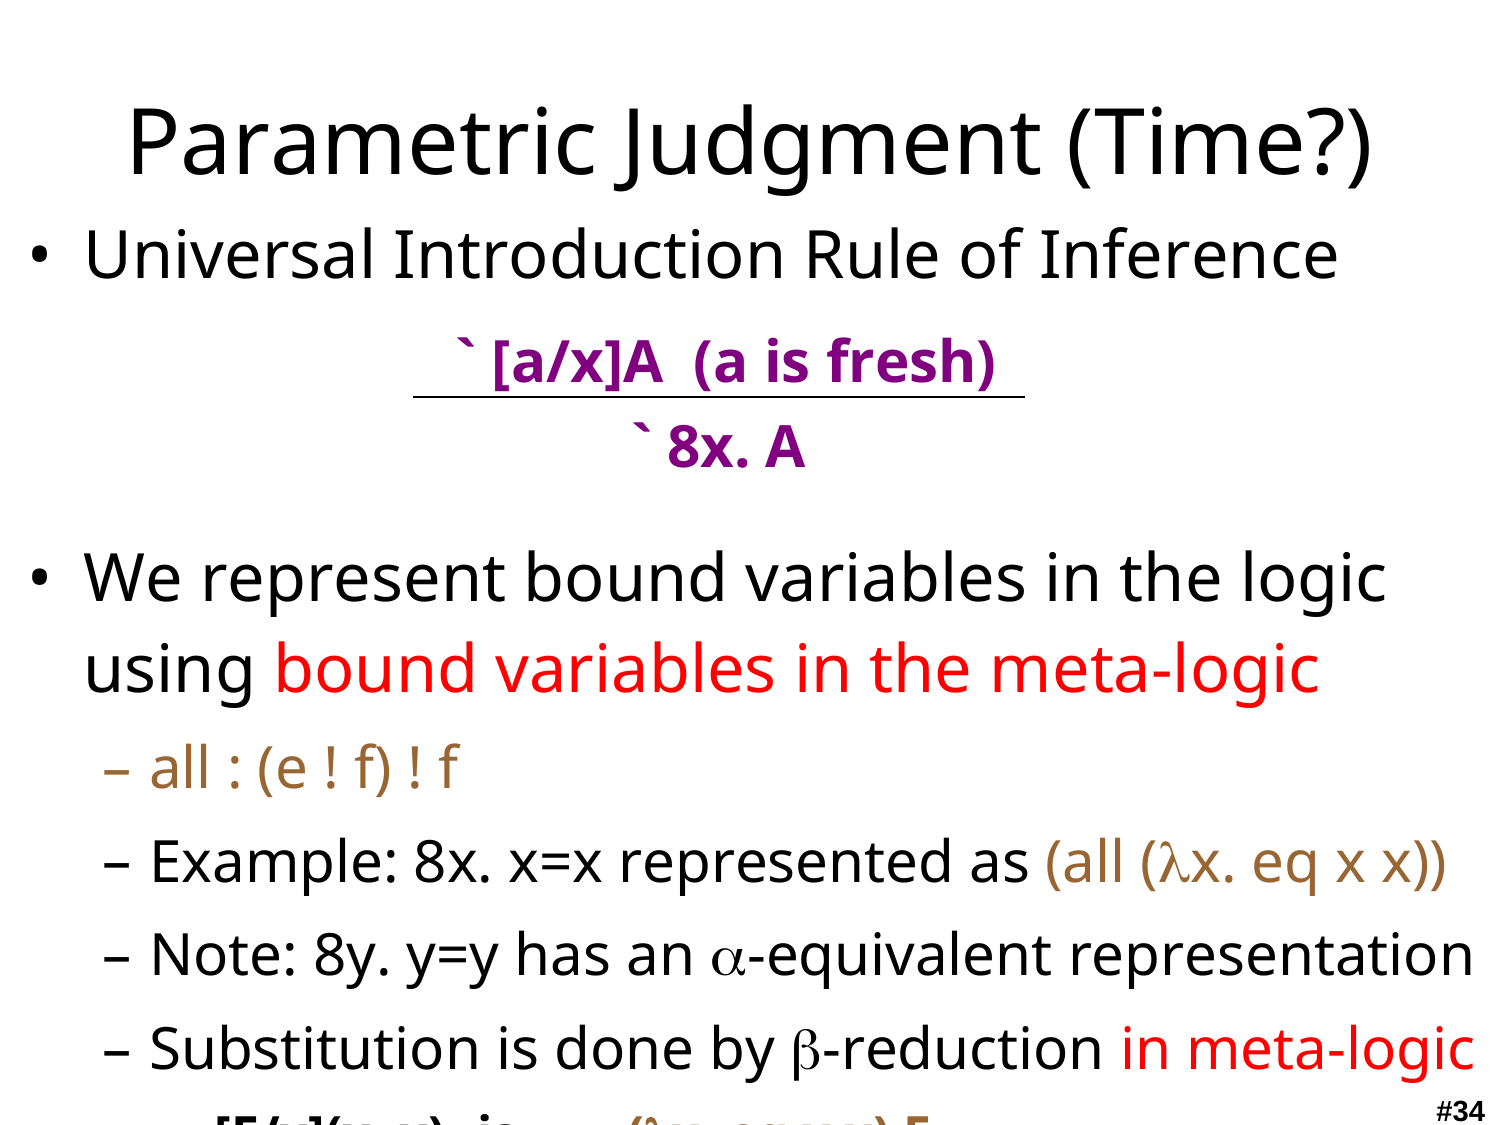

# Parametric Judgment (Time?)
Universal Introduction Rule of Inference
We represent bound variables in the logic using bound variables in the meta-logic
all : (e ! f) ! f
Example: 8x. x=x represented as (all (x. eq x x))
Note: 8y. y=y has an -equivalent representation
Substitution is done by -reduction in meta-logic
[E/x](x=x) 	is	(x. eq x x) E
 ` [a/x]A (a is fresh)
` 8x. A
34